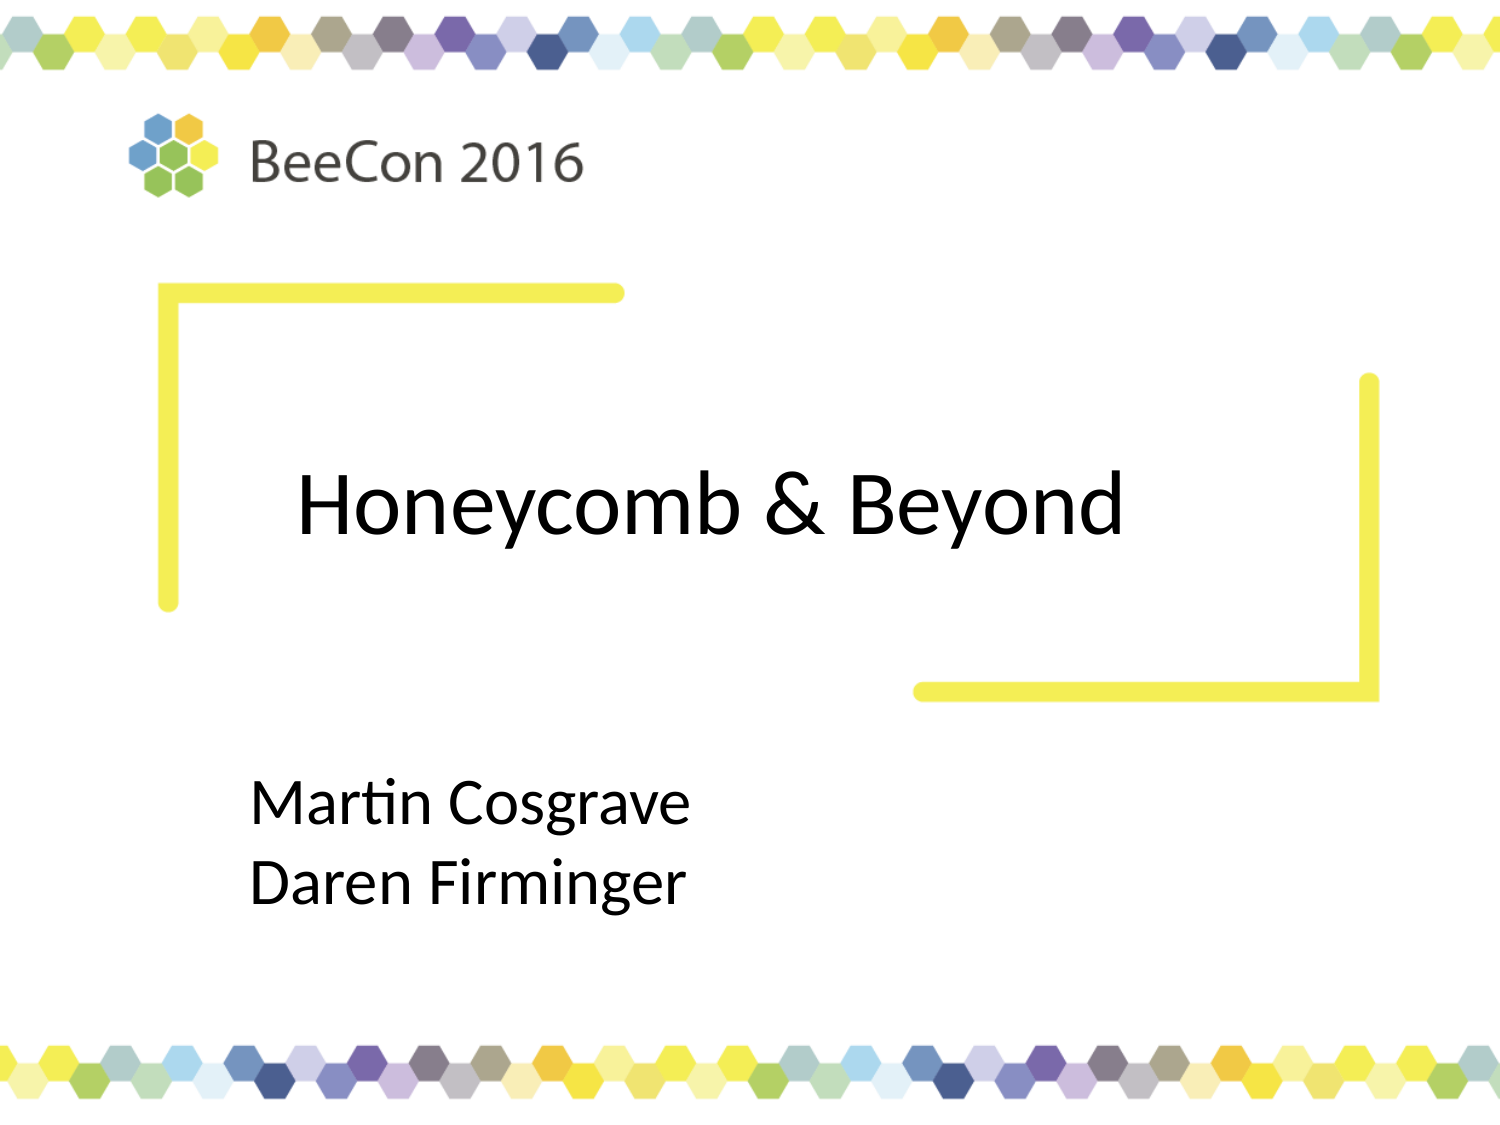

# Honeycomb & Beyond
Martin Cosgrave
Daren Firminger